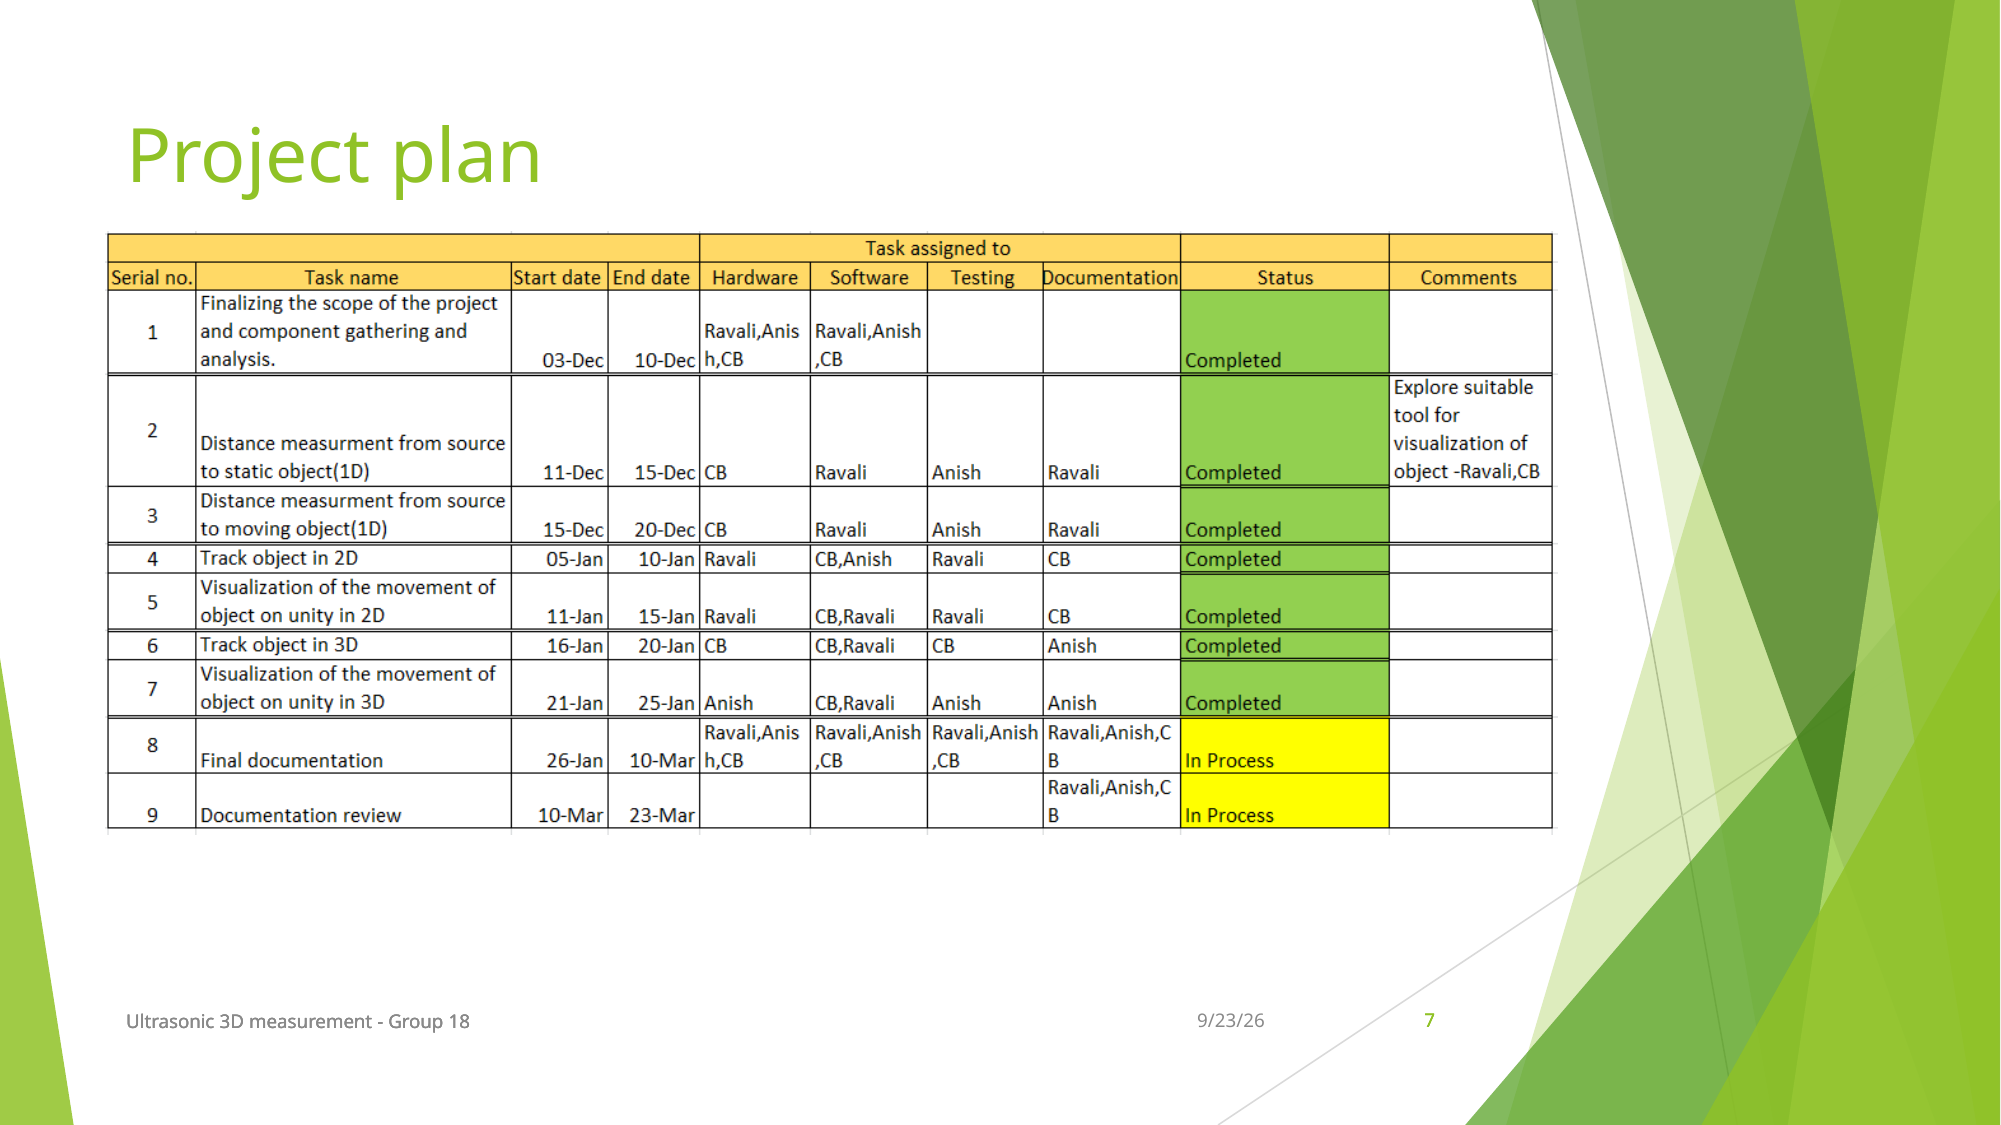

# Project plan
Project plan
Ultrasonic 3D measurement - Group 18
Ultrasonic 3D measurement - Group 18
Ultrasonic 3D measurement - Group 18